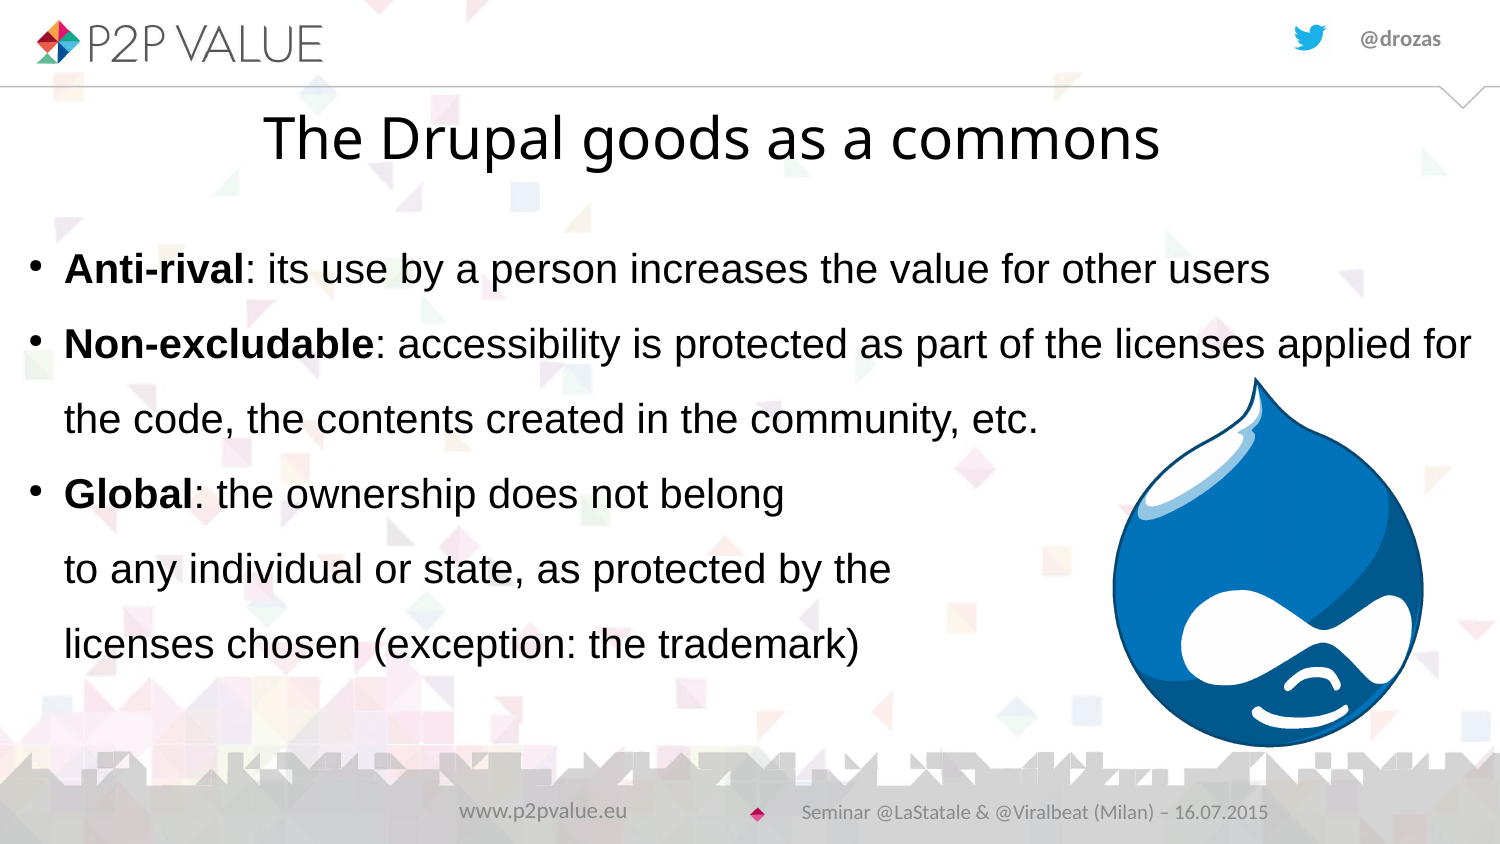

@drozas
# The Drupal goods as a commons
Anti-rival: its use by a person increases the value for other users
Non-excludable: accessibility is protected as part of the licenses applied for the code, the contents created in the community, etc.
Global: the ownership does not belong
to any individual or state, as protected by the
licenses chosen (exception: the trademark)
Seminar @LaStatale & @Viralbeat (Milan) – 16.07.2015
www.p2pvalue.eu